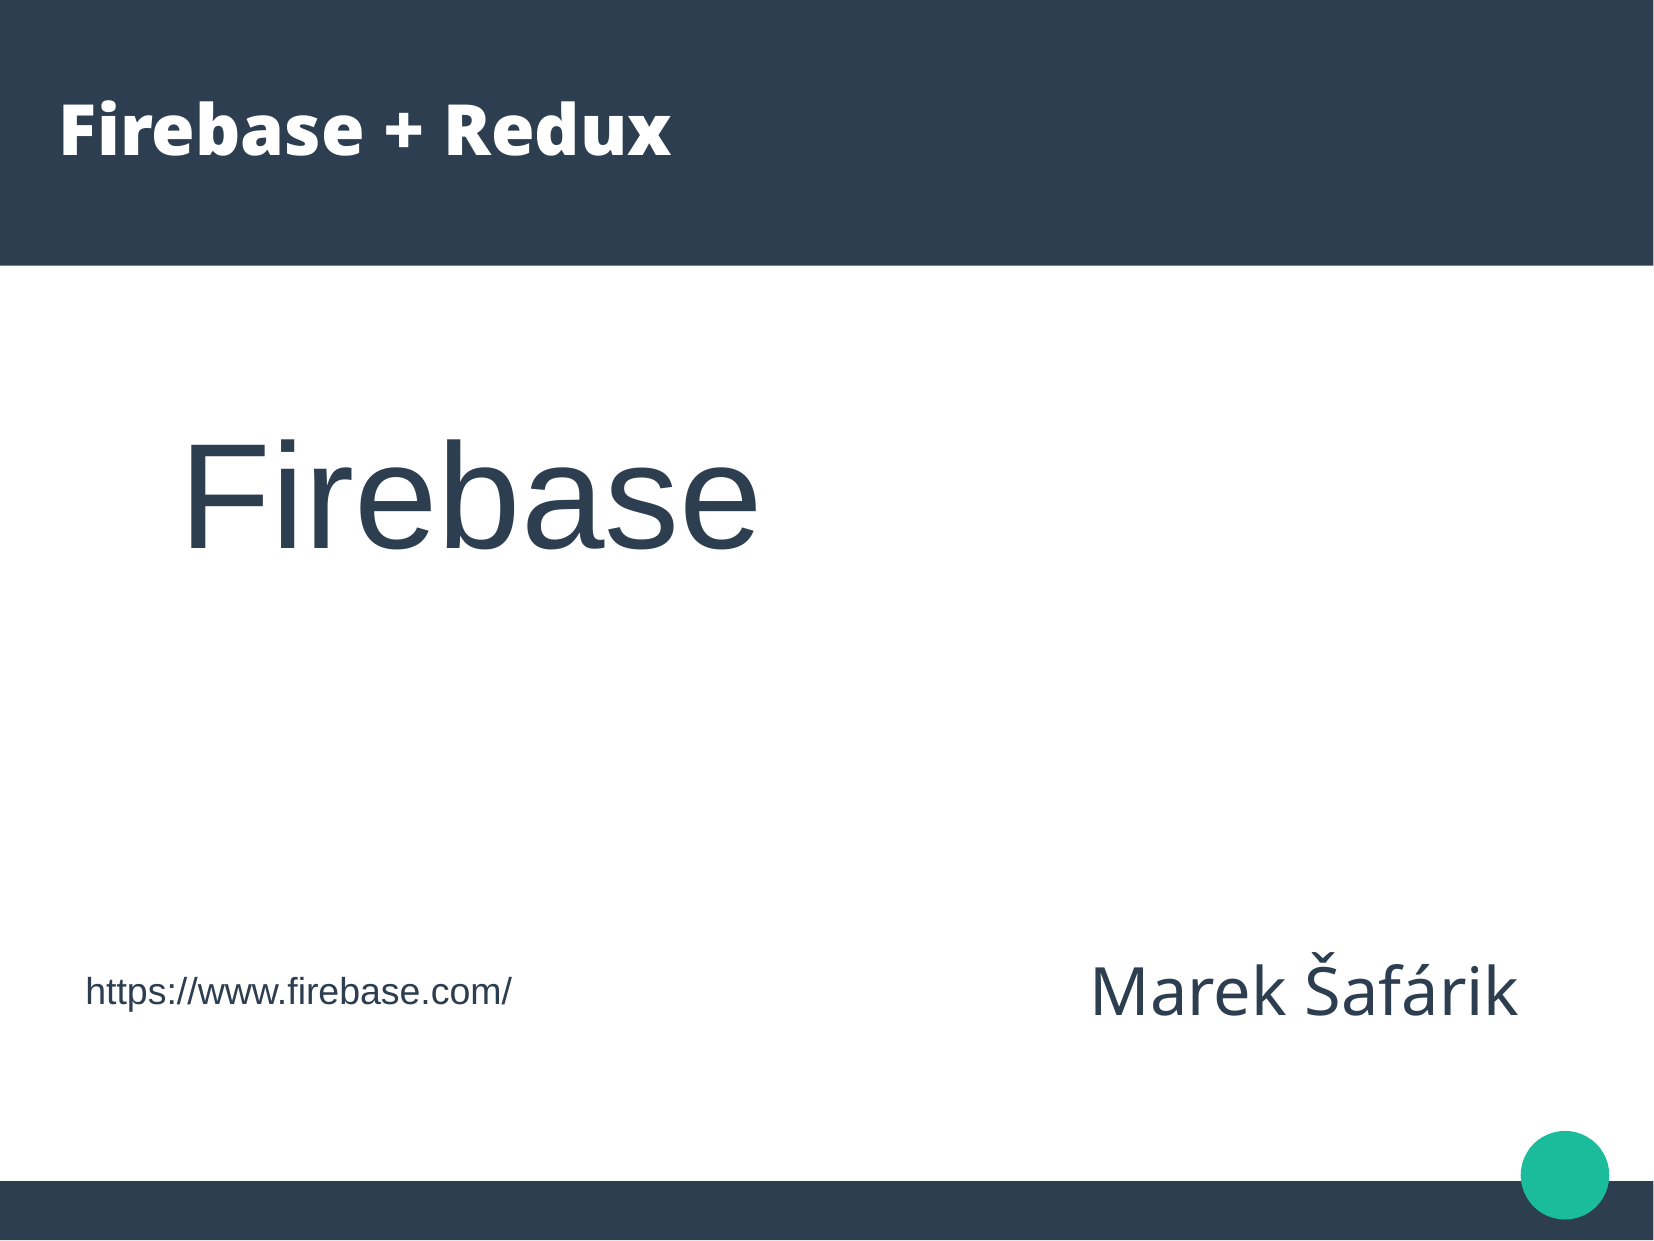

# Firebase + Redux
Firebase
Marek Šafárik
https://www.firebase.com/